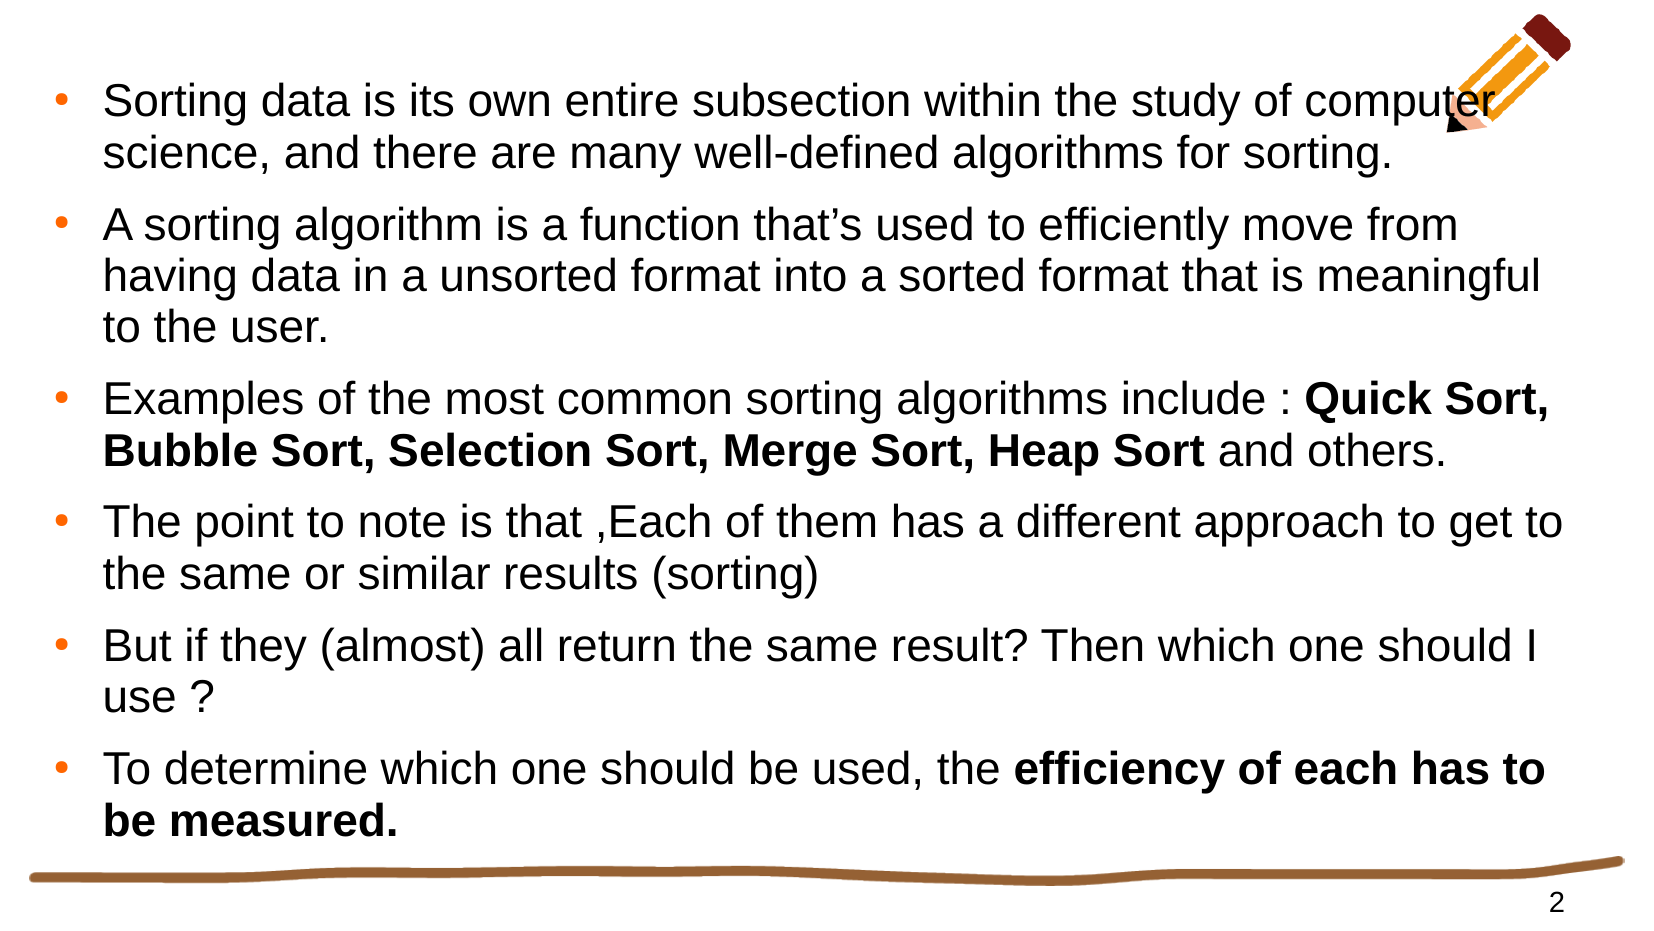

# Sorting data is its own entire subsection within the study of computer science, and there are many well-defined algorithms for sorting.
A sorting algorithm is a function that’s used to efficiently move from having data in a unsorted format into a sorted format that is meaningful to the user.
Examples of the most common sorting algorithms include : Quick Sort, Bubble Sort, Selection Sort, Merge Sort, Heap Sort and others.
The point to note is that ,Each of them has a different approach to get to the same or similar results (sorting)
But if they (almost) all return the same result? Then which one should I use ?
To determine which one should be used, the efficiency of each has to be measured.
2